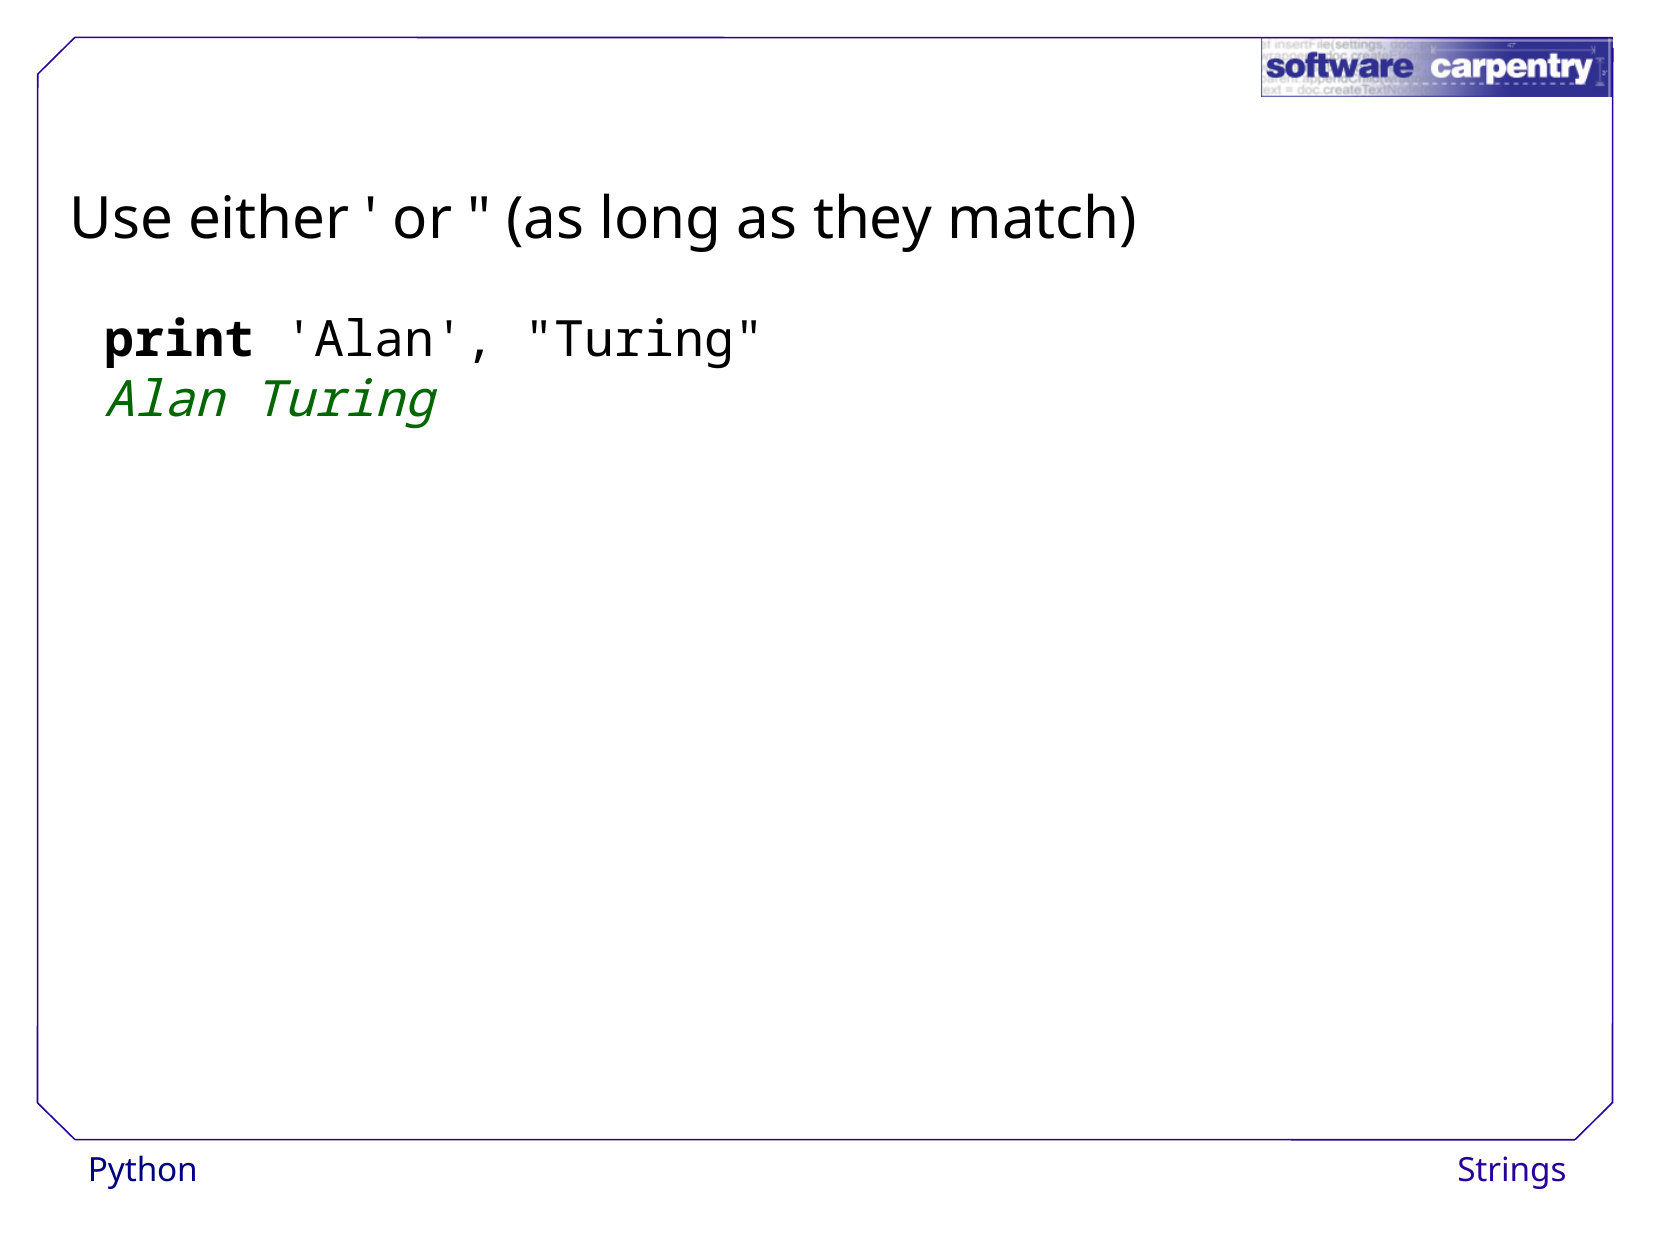

Use either ' or " (as long as they match)
print 'Alan', "Turing"
Alan Turing